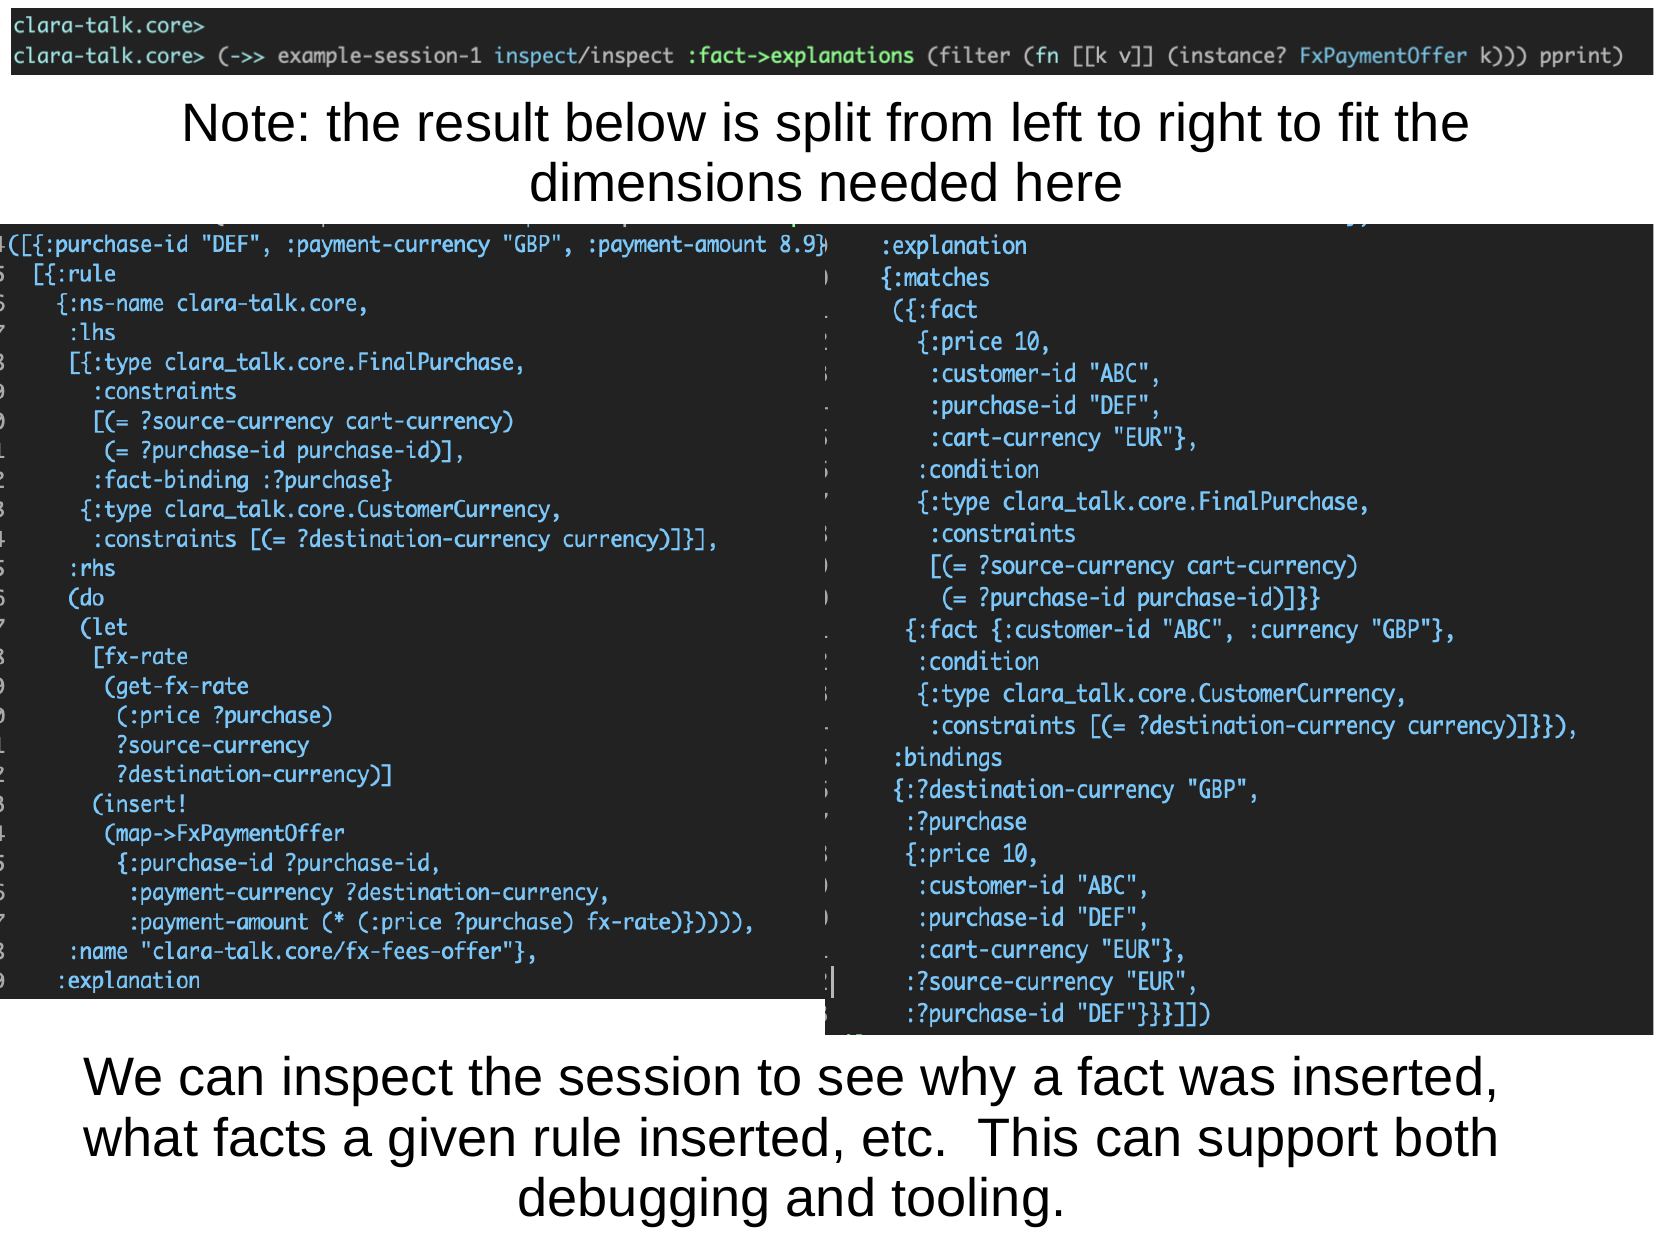

# Note: the result below is split from left to right to fit the dimensions needed here
We can inspect the session to see why a fact was inserted, what facts a given rule inserted, etc. This can support both debugging and tooling.